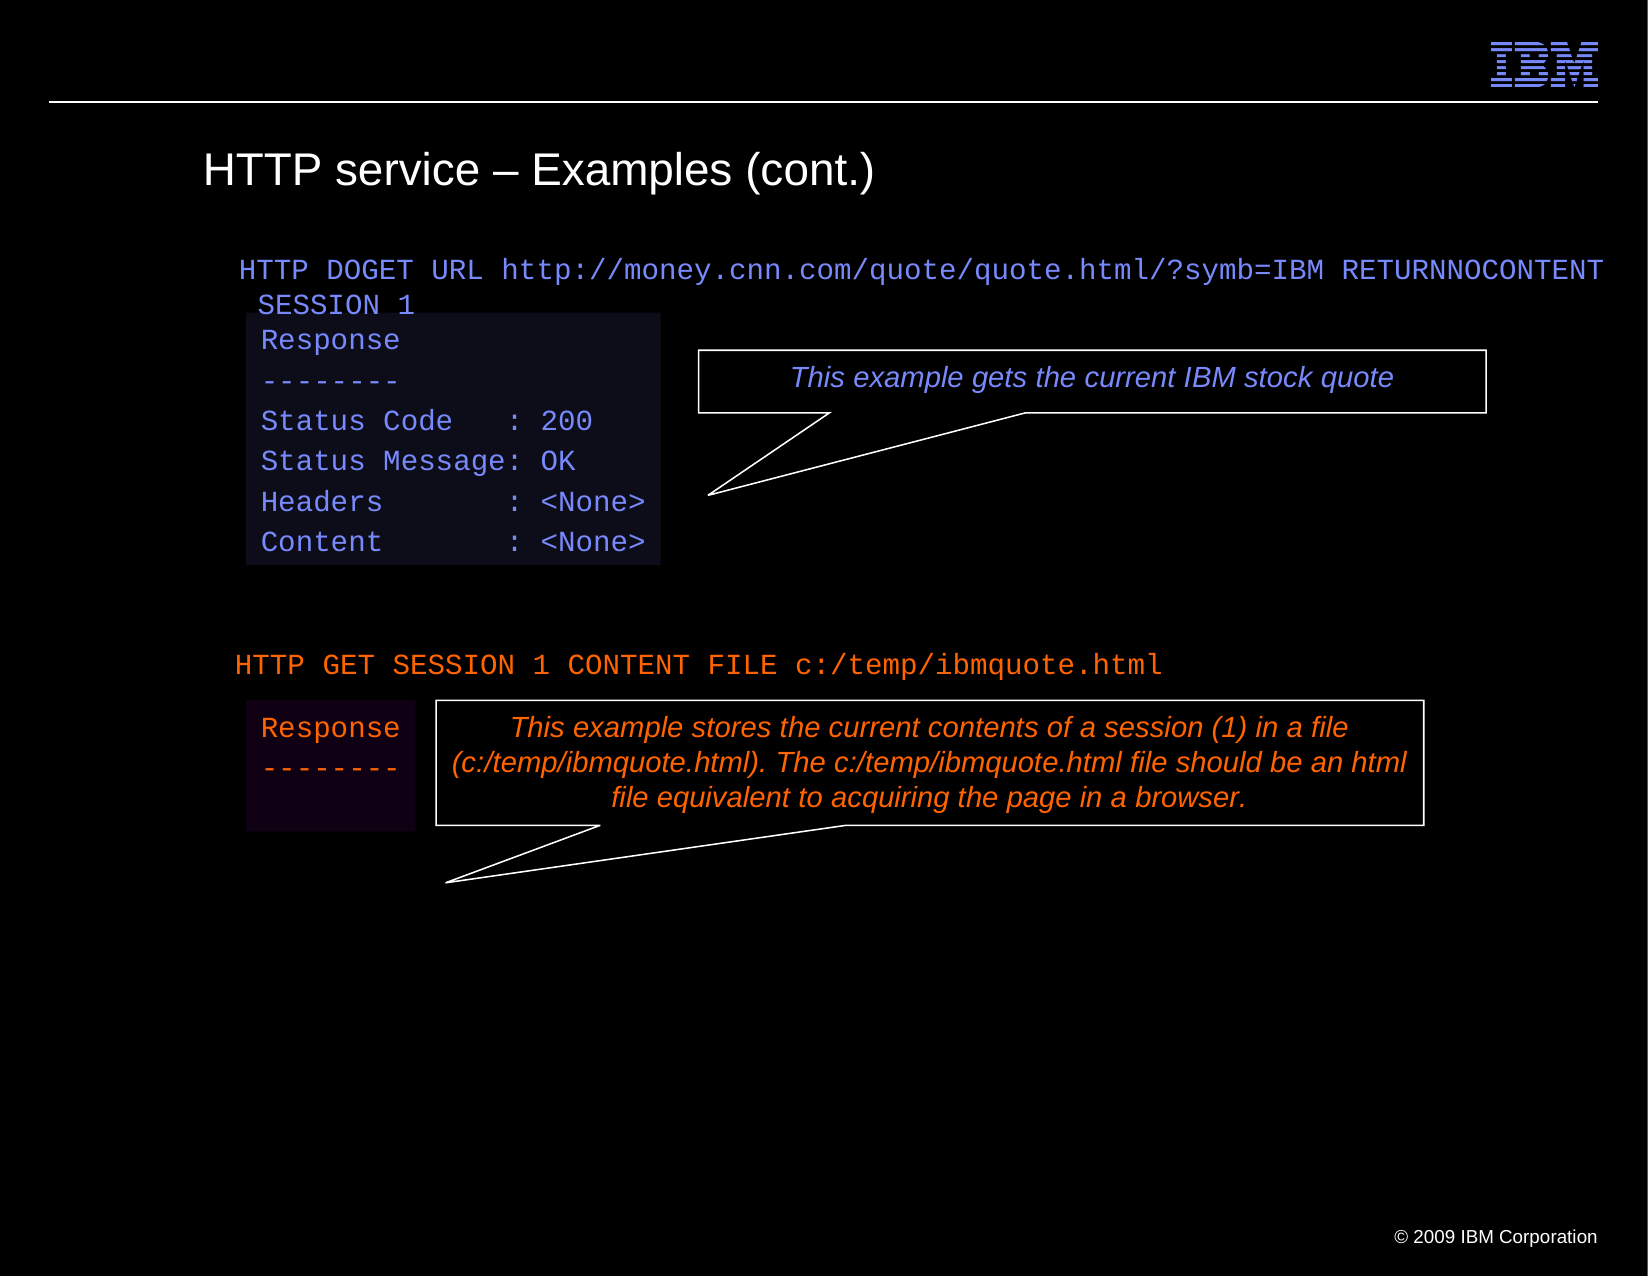

# HTTP service – Examples (cont.)
HTTP DOGET URL http://money.cnn.com/quote/quote.html/?symb=IBM RETURNNOCONTENT SESSION 1
Response
--------
Status Code : 200
Status Message: OK
Headers : <None>
Content : <None>
This example gets the current IBM stock quote
HTTP GET SESSION 1 CONTENT FILE c:/temp/ibmquote.html
Response
--------
This example stores the current contents of a session (1) in a file (c:/temp/ibmquote.html). The c:/temp/ibmquote.html file should be an html file equivalent to acquiring the page in a browser.